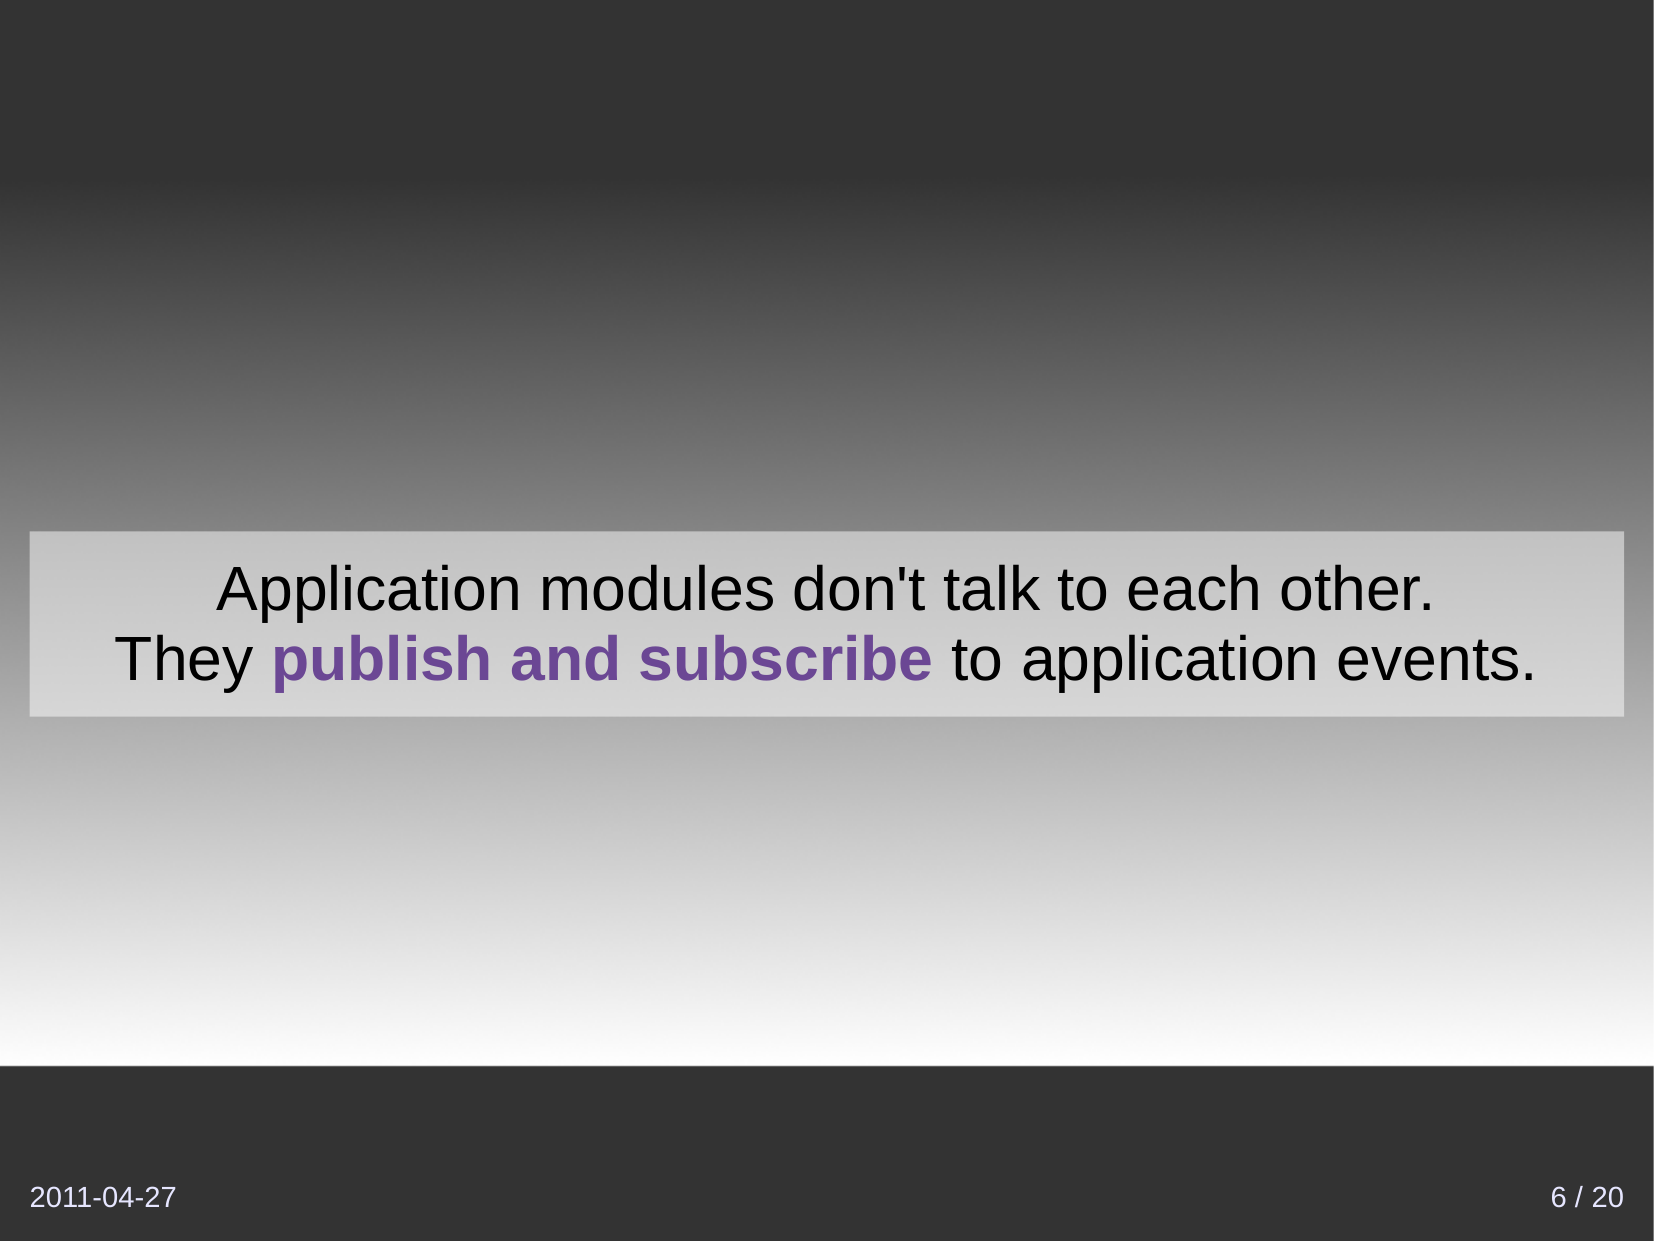

# Application modules don't talk to each other. They publish and subscribe to application events.
2011-04-27
6